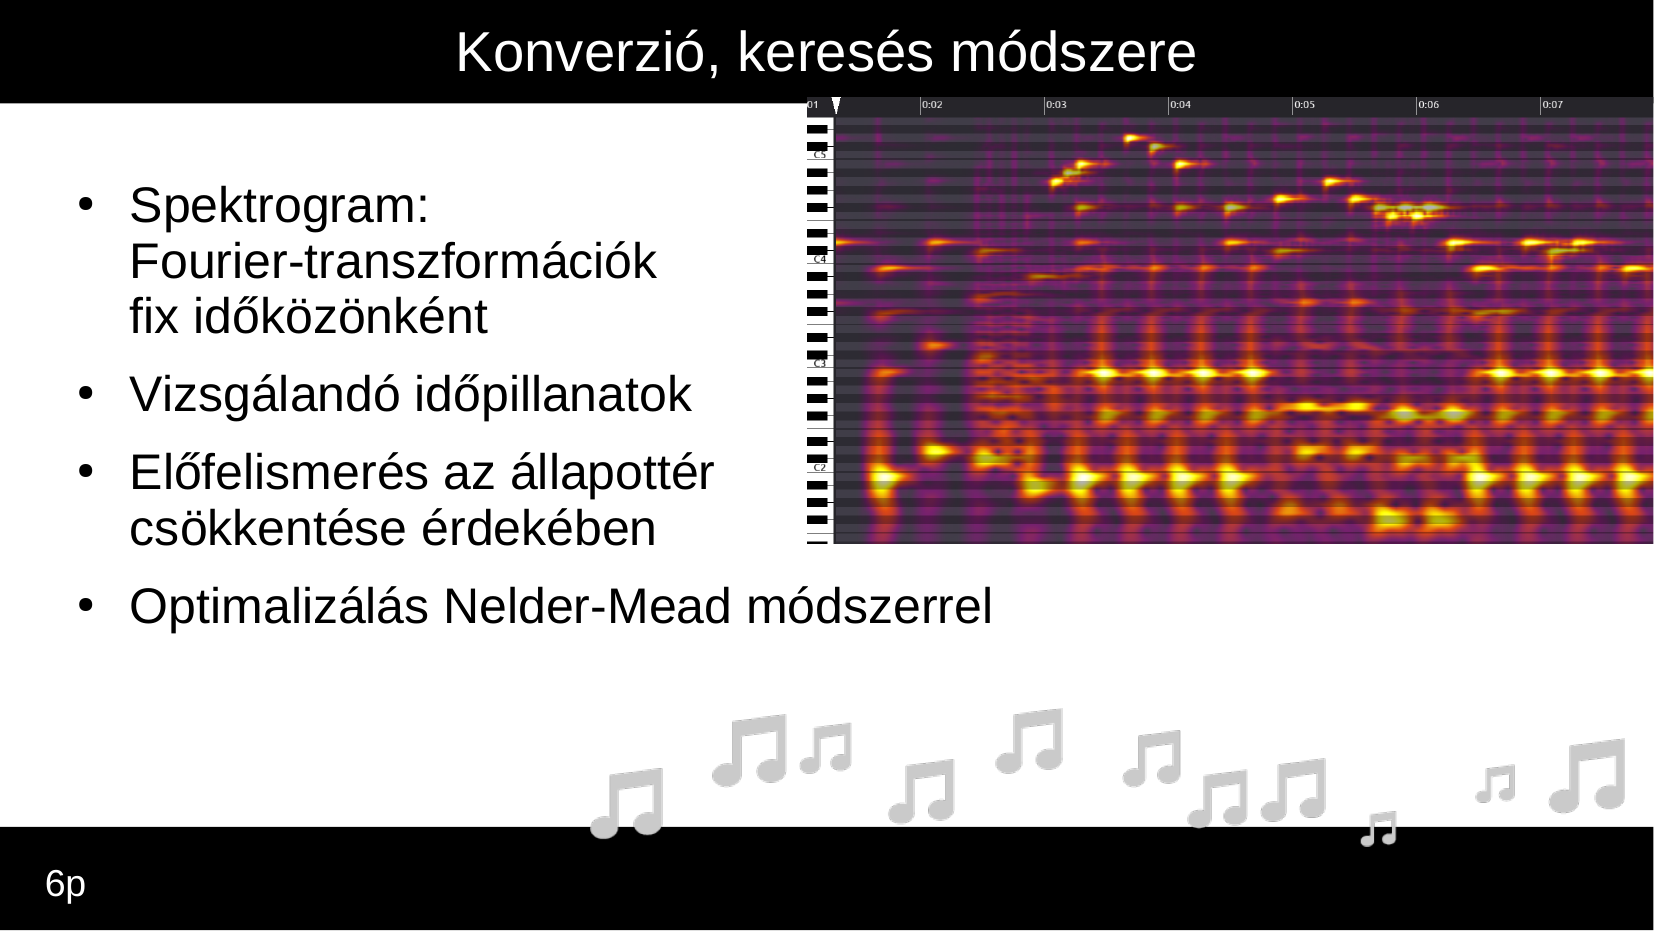

# Konverzió, keresés módszere
Spektrogram:
Fourier-transzformációk
fix időközönként
Vizsgálandó időpillanatok
Előfelismerés az állapottér
csökkentése érdekében
Optimalizálás Nelder-Mead módszerrel
6p